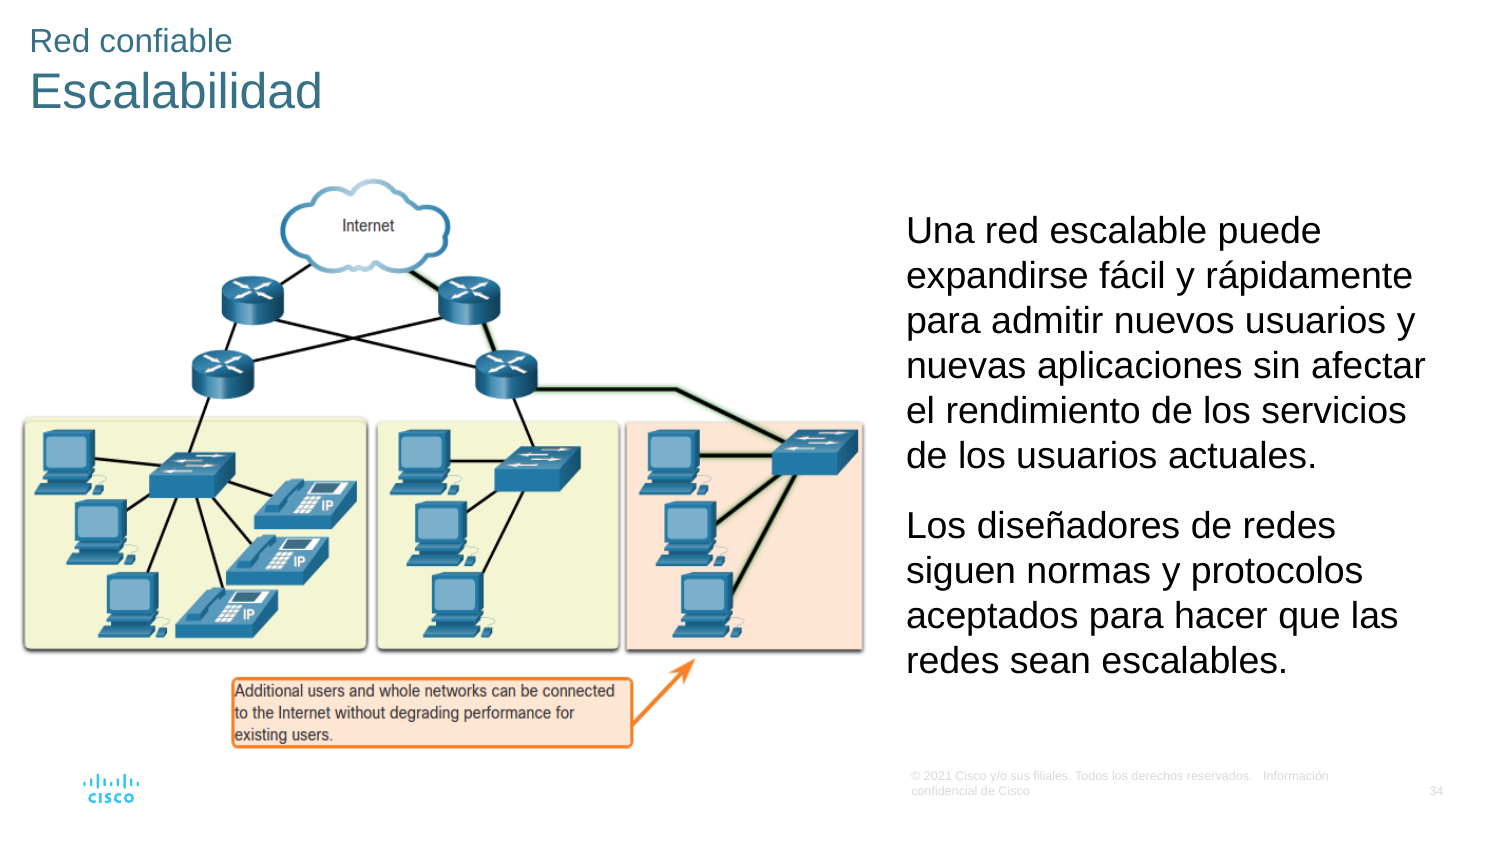

# Red confiable Escalabilidad
Una red escalable puede expandirse fácil y rápidamente para admitir nuevos usuarios y nuevas aplicaciones sin afectar el rendimiento de los servicios de los usuarios actuales.
Los diseñadores de redes siguen normas y protocolos aceptados para hacer que las redes sean escalables.